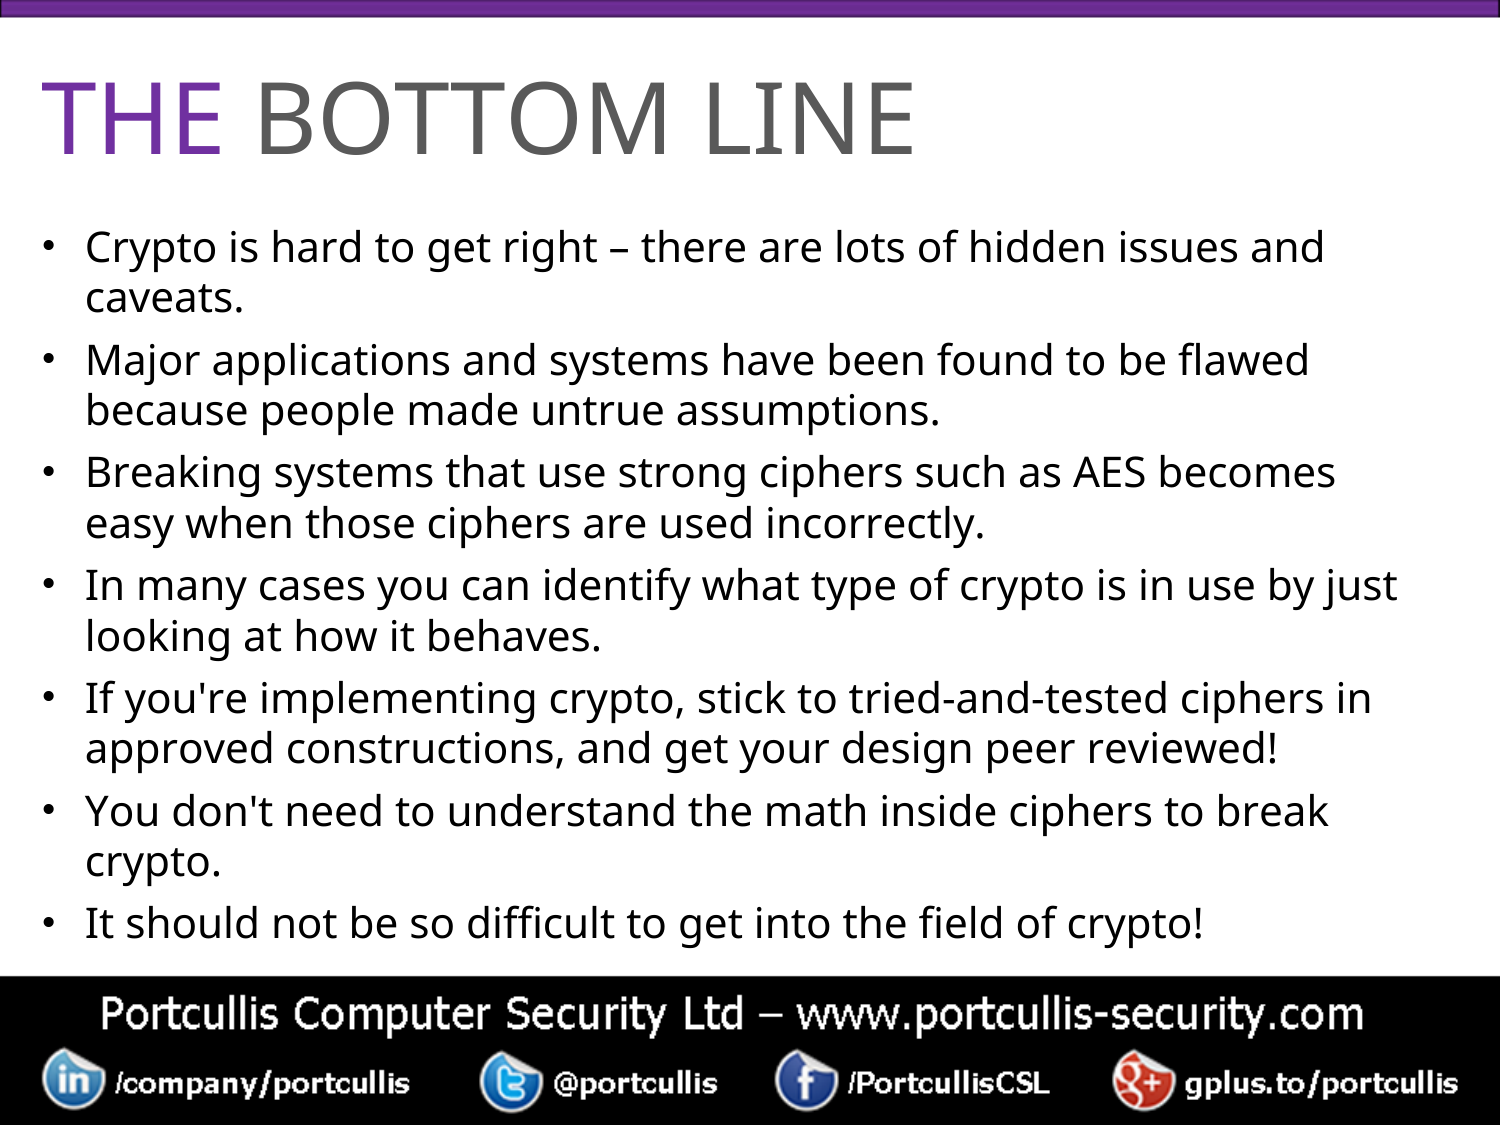

# THE BOTTOM LINE
Crypto is hard to get right – there are lots of hidden issues and caveats.
Major applications and systems have been found to be flawed because people made untrue assumptions.
Breaking systems that use strong ciphers such as AES becomes easy when those ciphers are used incorrectly.
In many cases you can identify what type of crypto is in use by just looking at how it behaves.
If you're implementing crypto, stick to tried-and-tested ciphers in approved constructions, and get your design peer reviewed!
You don't need to understand the math inside ciphers to break crypto.
It should not be so difficult to get into the field of crypto!